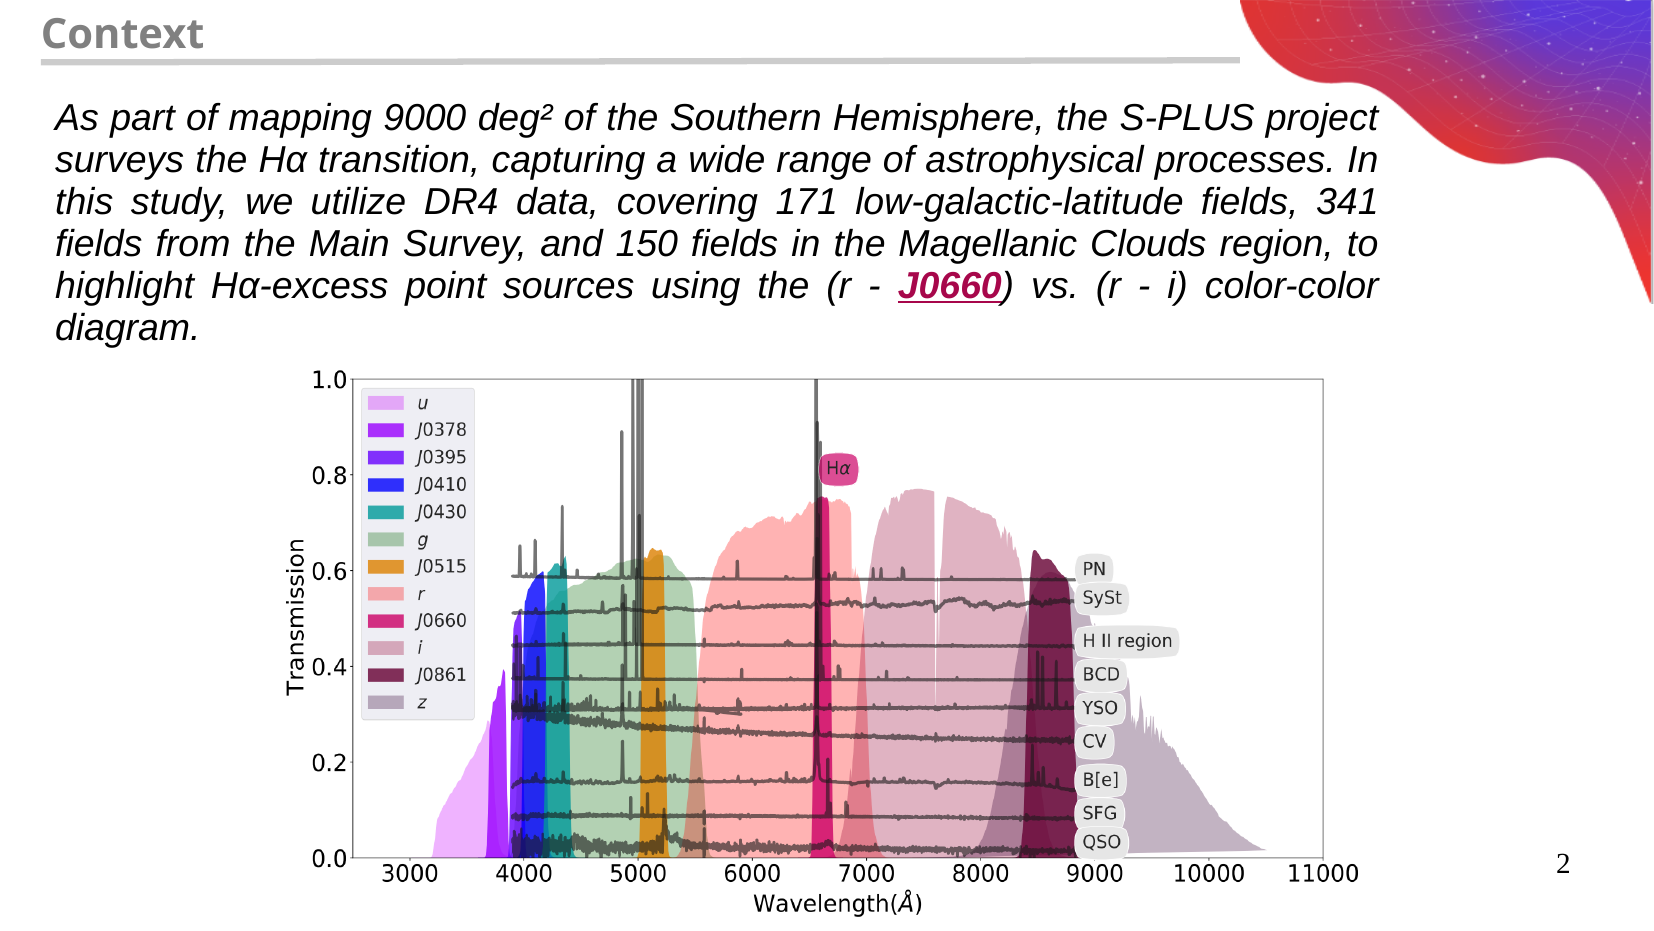

Context
As part of mapping 9000 deg² of the Southern Hemisphere, the S-PLUS project surveys the Hα transition, capturing a wide range of astrophysical processes. In this study, we utilize DR4 data, covering 171 low-galactic-latitude fields, 341 fields from the Main Survey, and 150 fields in the Magellanic Clouds region, to highlight Hα-excess point sources using the (r - J0660) vs. (r - i) color-color diagram.
2